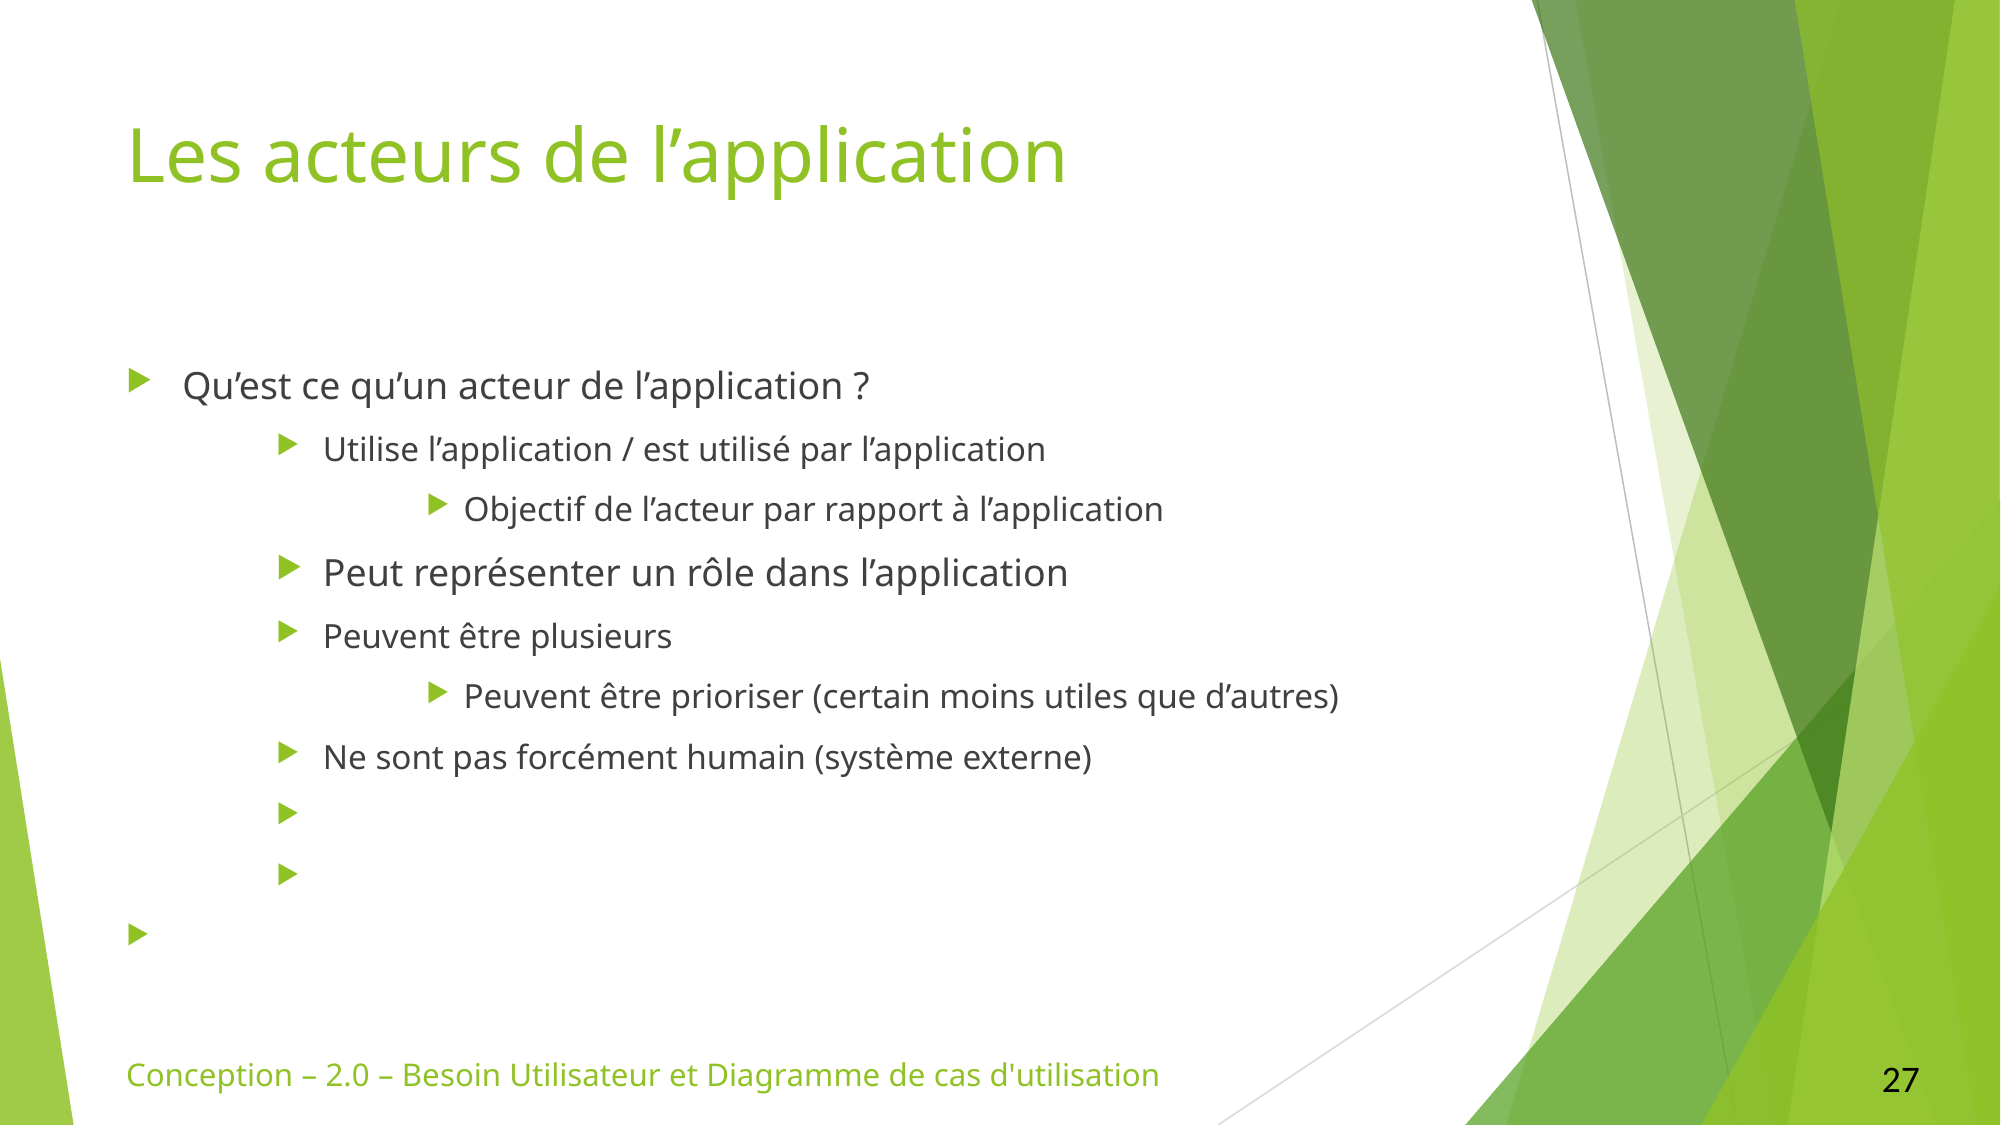

# Les acteurs de l’application
Qu’est ce qu’un acteur de l’application ?
Utilise l’application / est utilisé par l’application
Objectif de l’acteur par rapport à l’application
Peut représenter un rôle dans l’application
Peuvent être plusieurs
Peuvent être prioriser (certain moins utiles que d’autres)
Ne sont pas forcément humain (système externe)
Conception – 2.0 – Besoin Utilisateur et Diagramme de cas d'utilisation